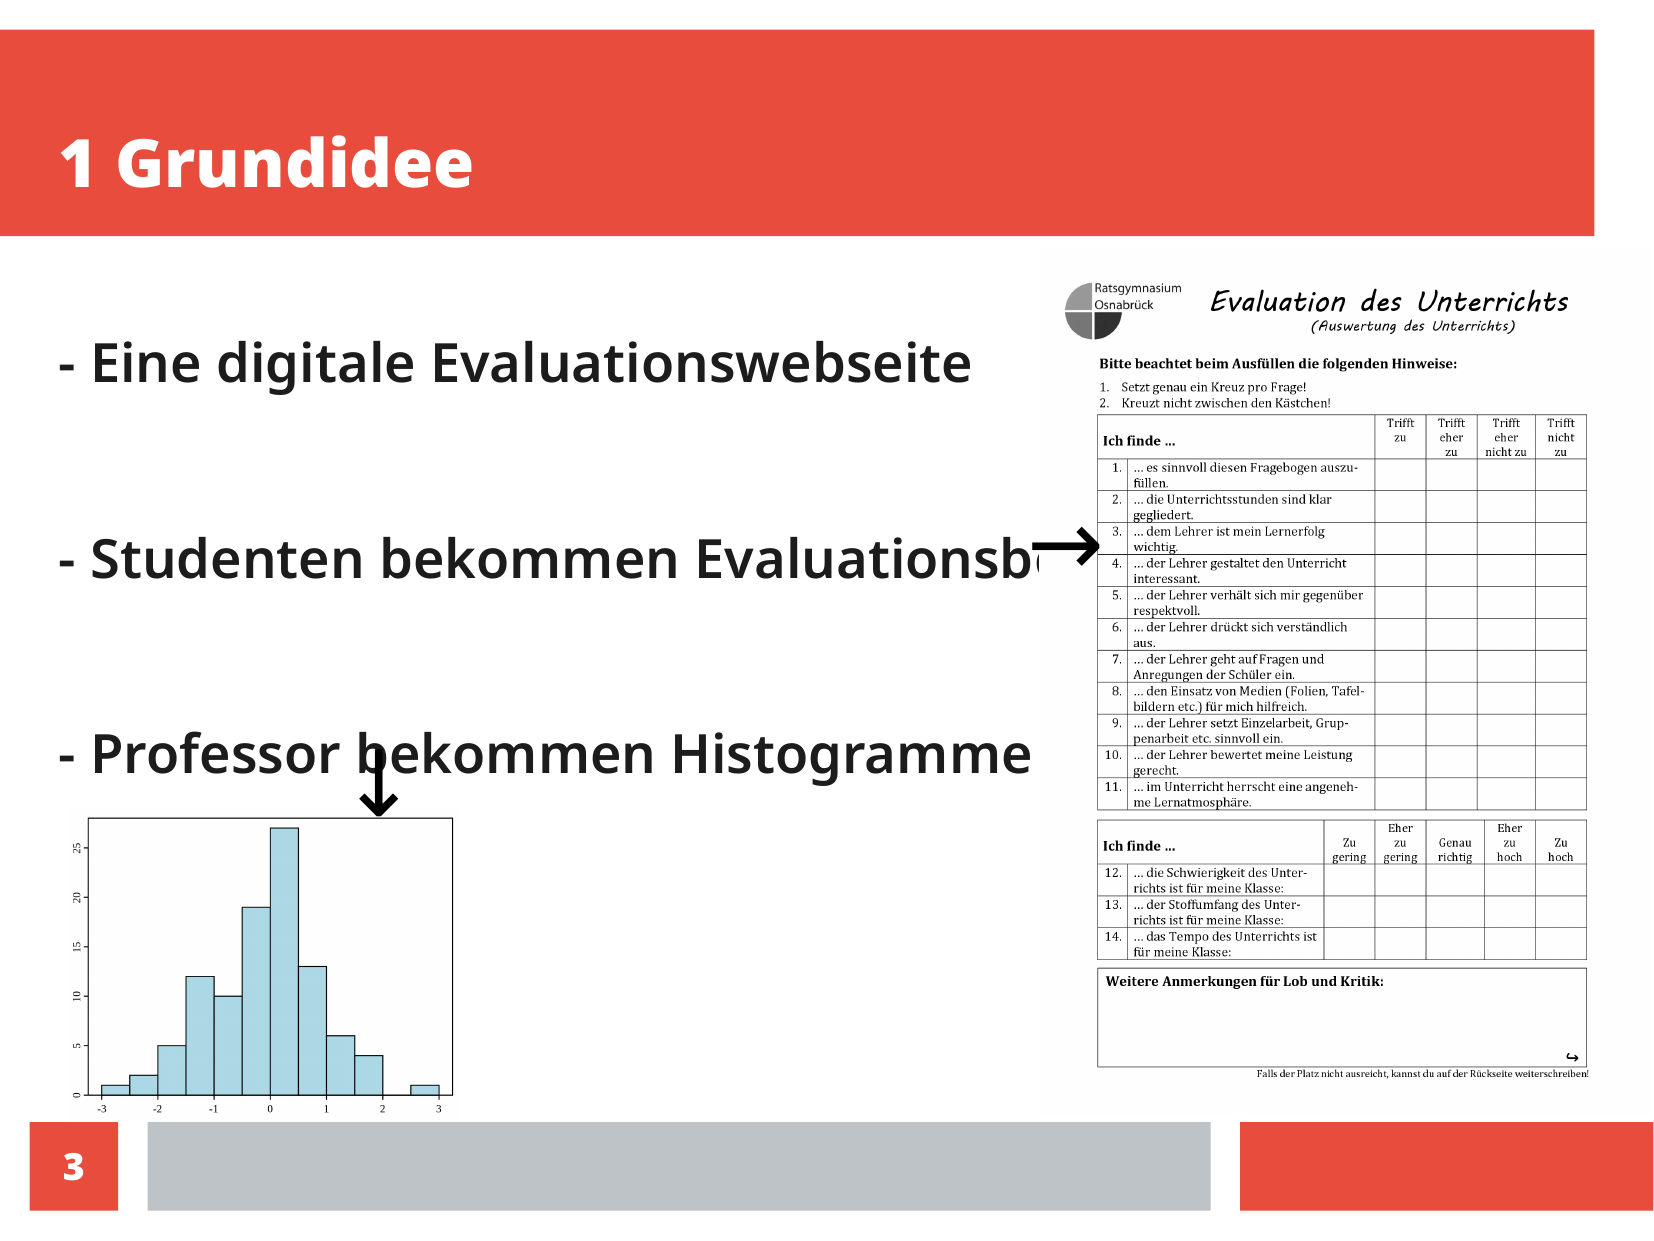

# 1 Grundidee
- Eine digitale Evaluationswebseite
- Studenten bekommen Evaluationsbögen
- Professor bekommen Histogramme
→
→
3